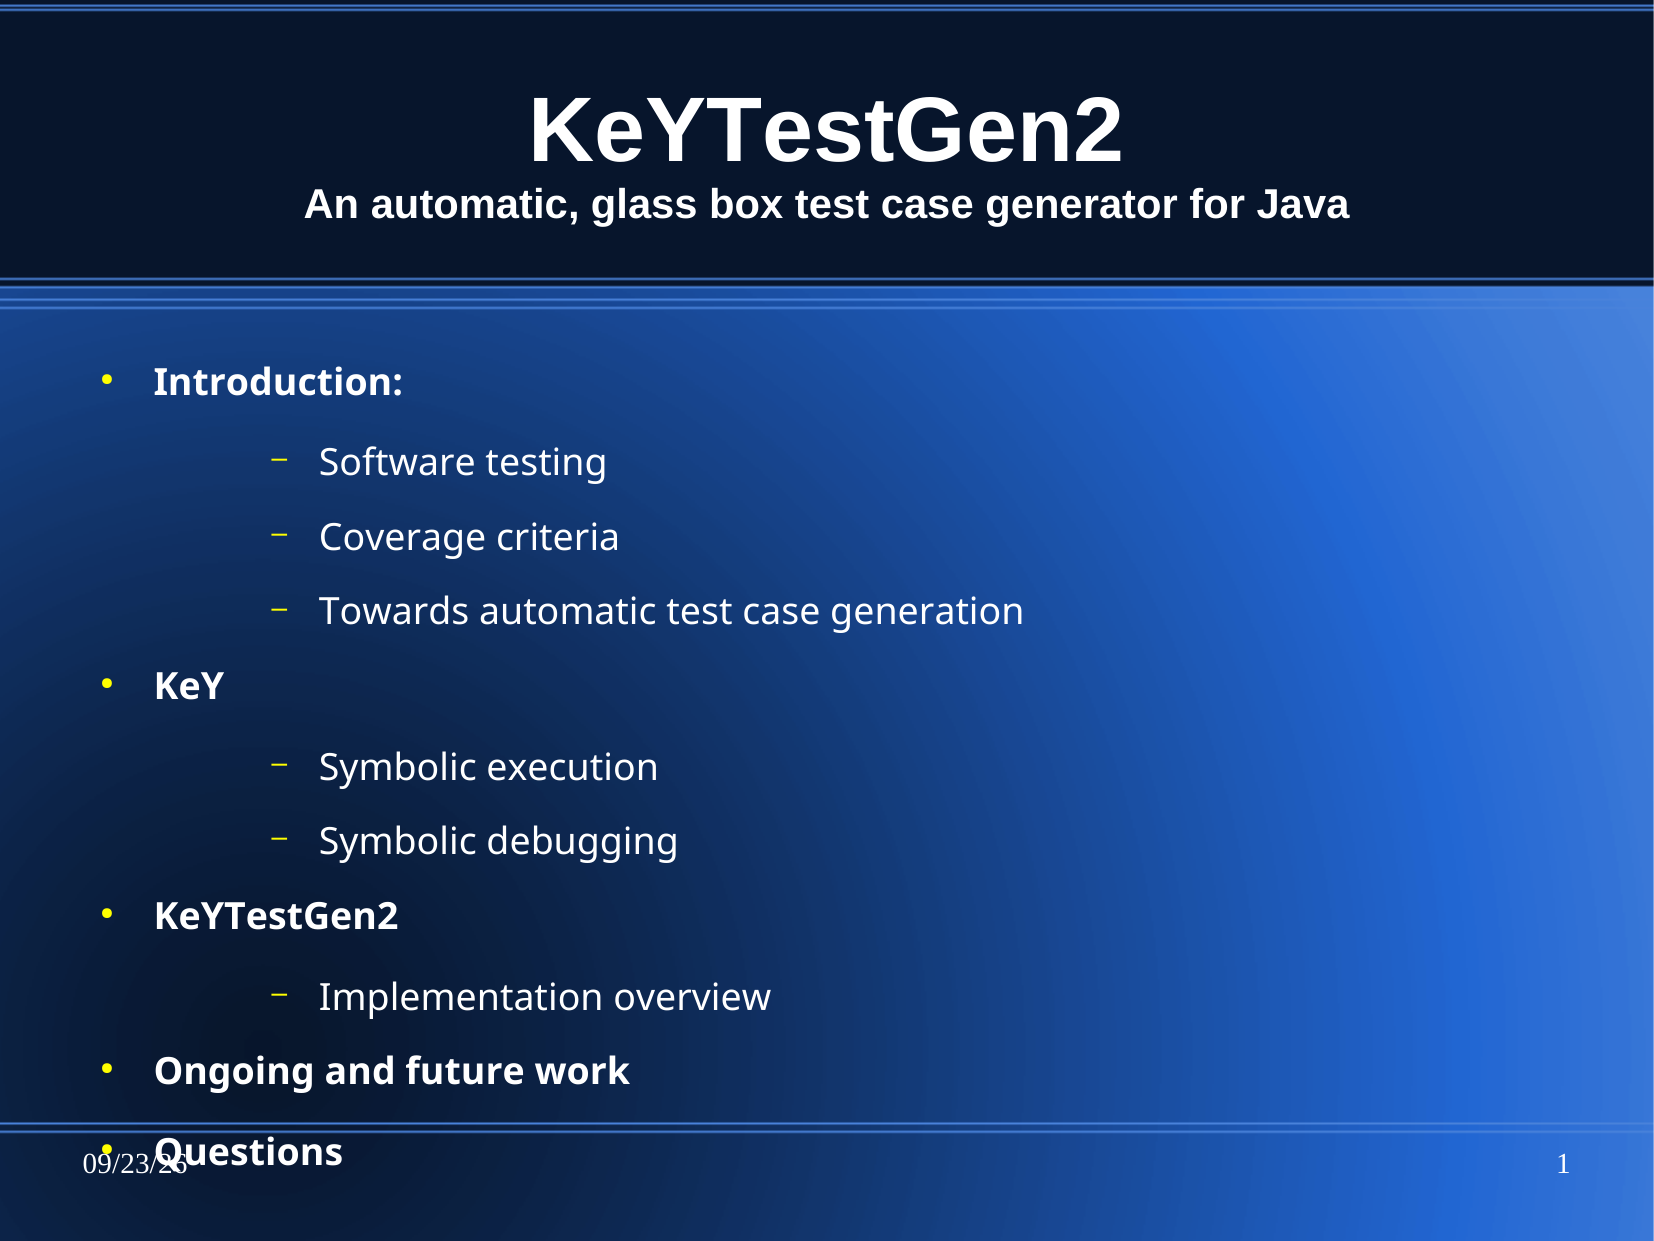

# KeYTestGen2 An automatic, glass box test case generator for Java
Introduction:
Software testing
Coverage criteria
Towards automatic test case generation
KeY
Symbolic execution
Symbolic debugging
KeYTestGen2
Implementation overview
Ongoing and future work
Questions
1